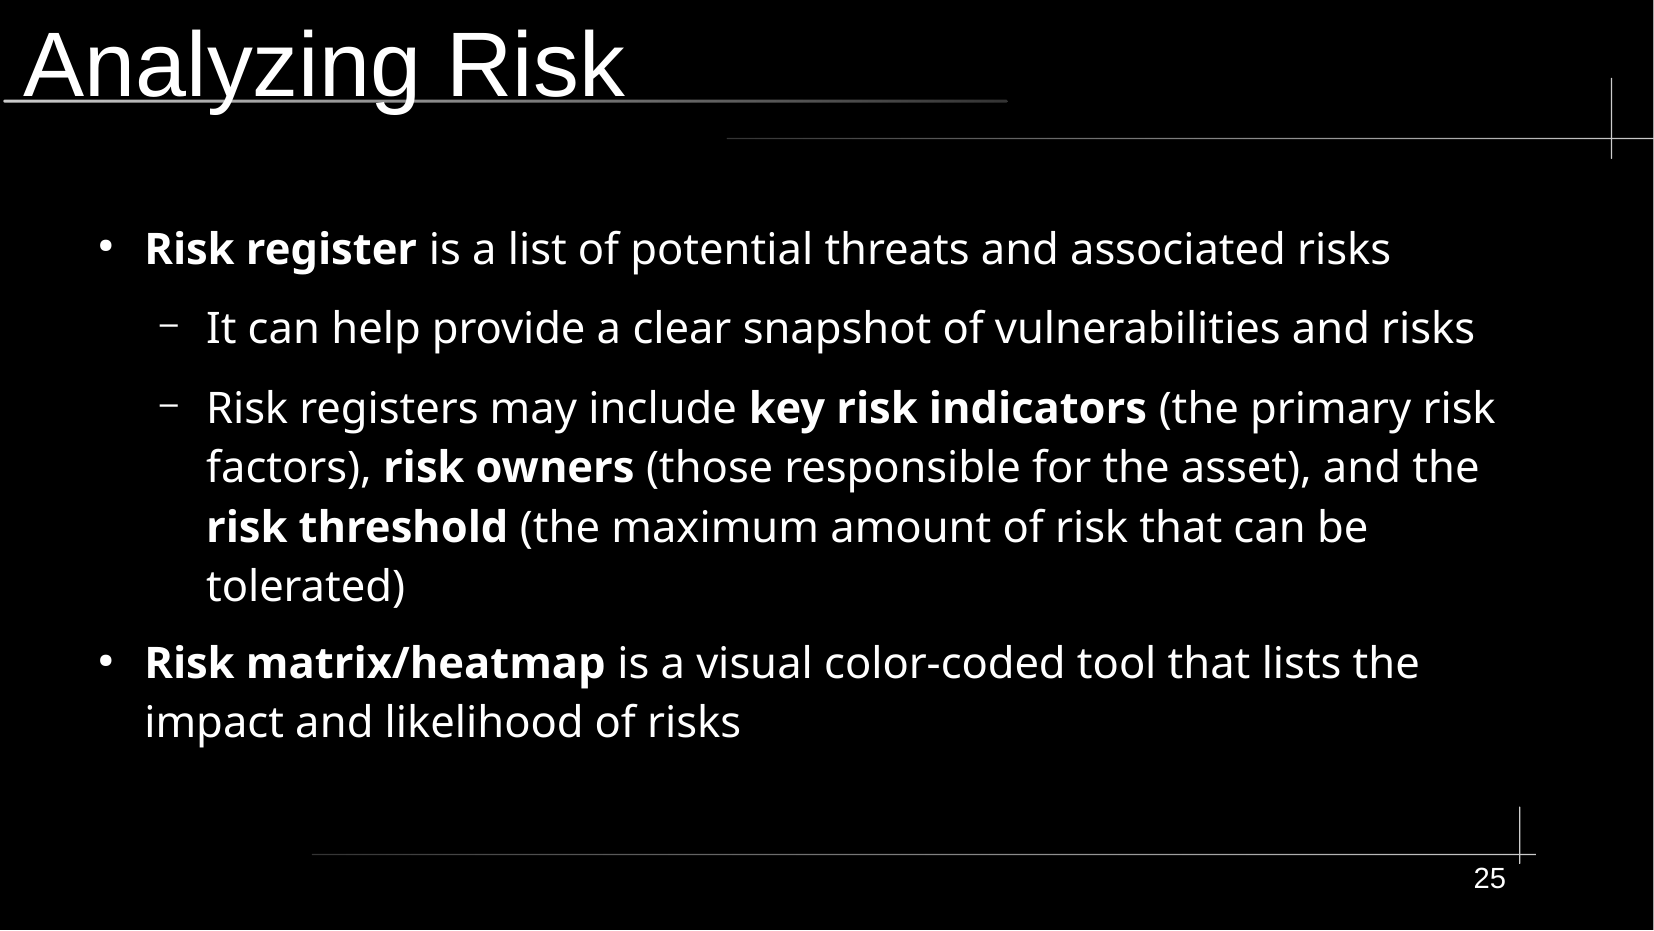

# Analyzing Risk
Risk register is a list of potential threats and associated risks
It can help provide a clear snapshot of vulnerabilities and risks
Risk registers may include key risk indicators (the primary risk factors), risk owners (those responsible for the asset), and the risk threshold (the maximum amount of risk that can be tolerated)
Risk matrix/heatmap is a visual color-coded tool that lists the impact and likelihood of risks
25